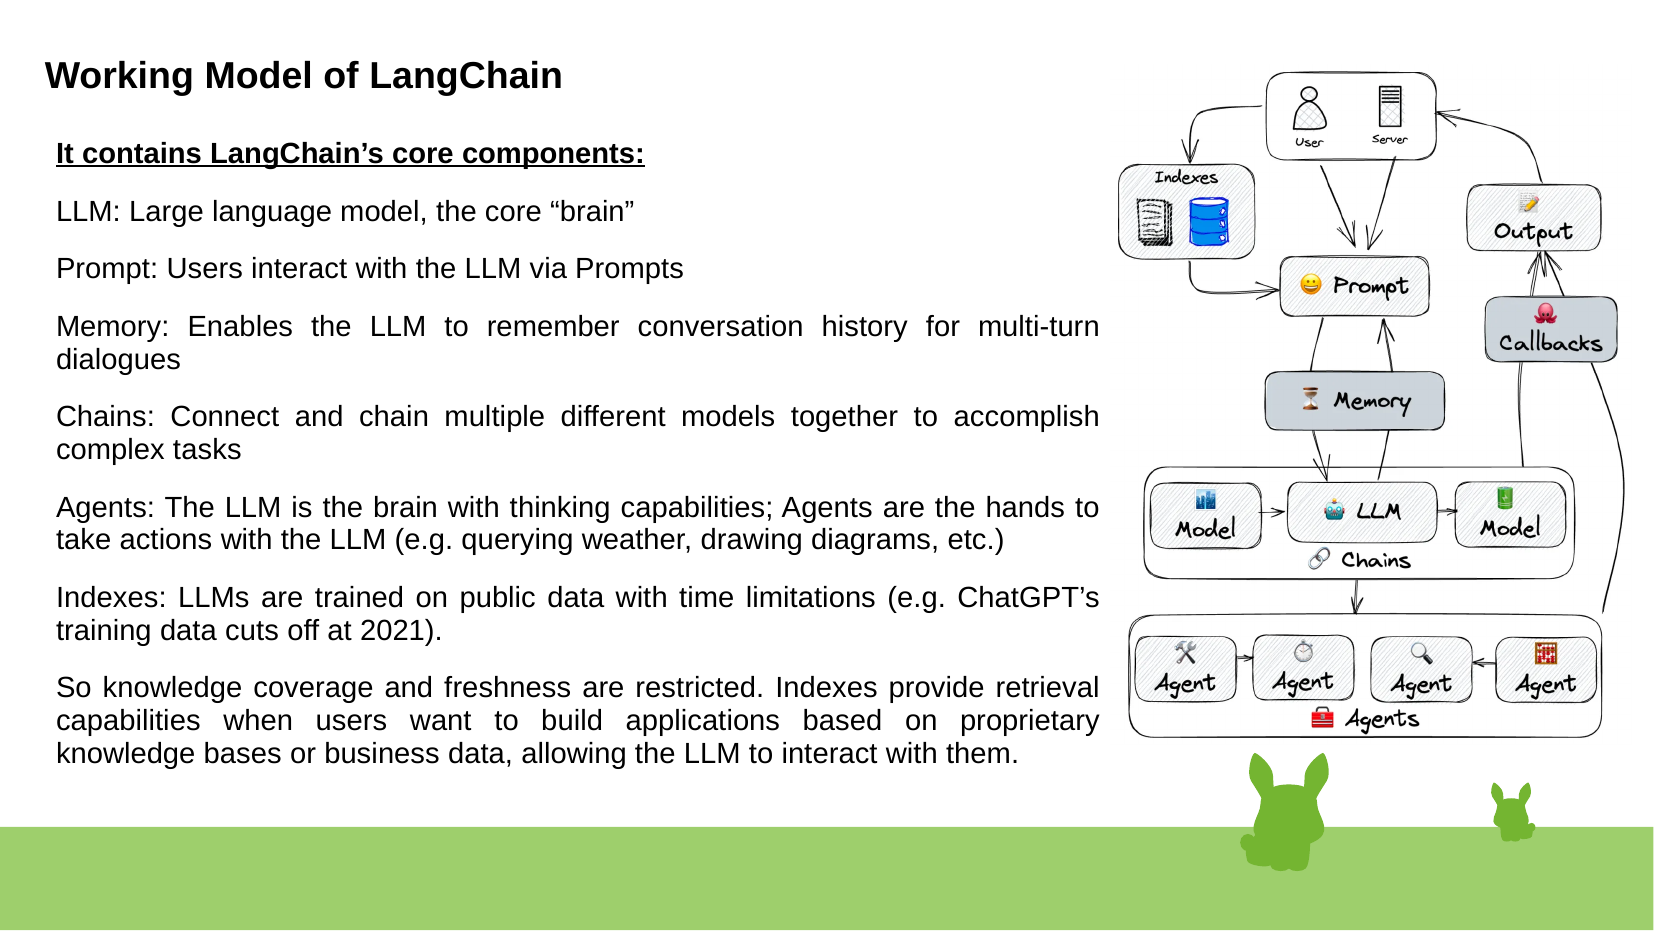

Working Model of LangChain
It contains LangChain’s core components:
LLM: Large language model, the core “brain”
Prompt: Users interact with the LLM via Prompts
Memory: Enables the LLM to remember conversation history for multi-turn dialogues
Chains: Connect and chain multiple different models together to accomplish complex tasks
Agents: The LLM is the brain with thinking capabilities; Agents are the hands to take actions with the LLM (e.g. querying weather, drawing diagrams, etc.)
Indexes: LLMs are trained on public data with time limitations (e.g. ChatGPT’s training data cuts off at 2021).
So knowledge coverage and freshness are restricted. Indexes provide retrieval capabilities when users want to build applications based on proprietary knowledge bases or business data, allowing the LLM to interact with them.